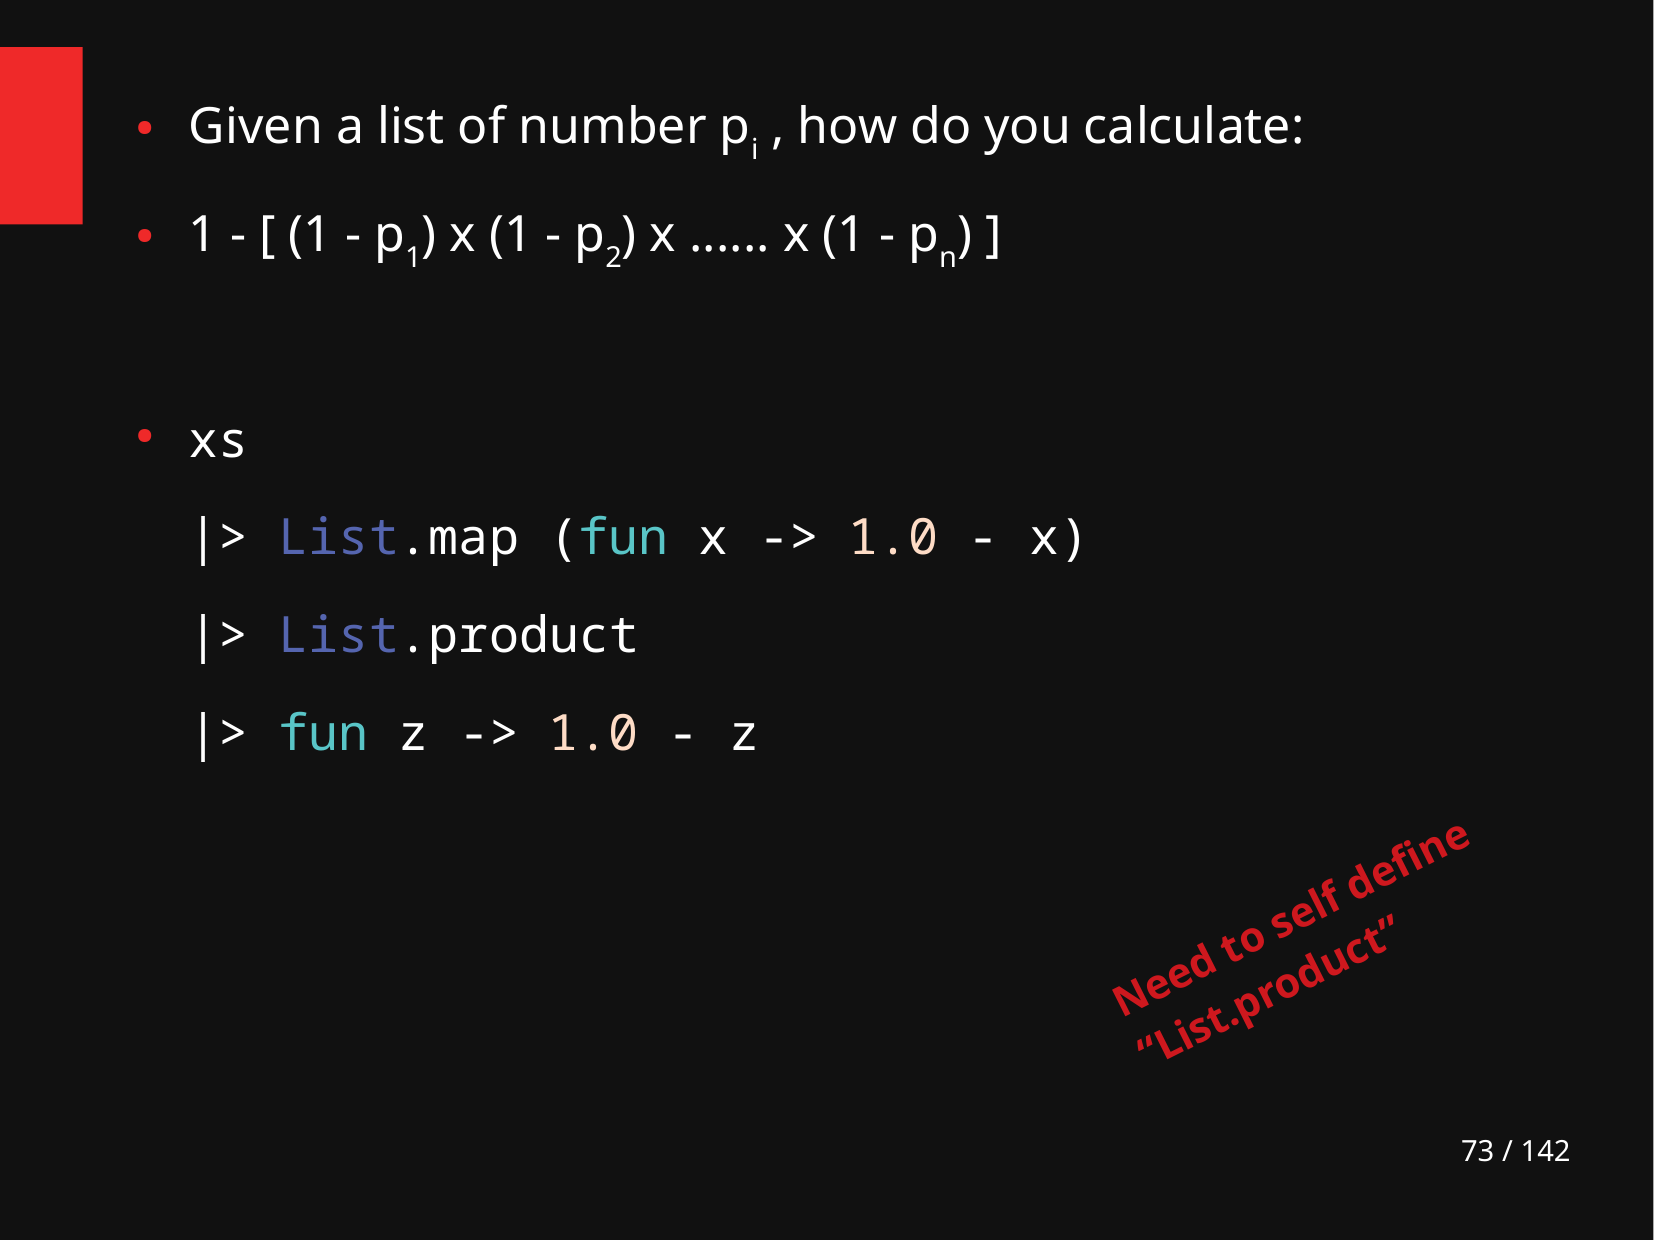

# Given a list of number pi , how do you calculate:
1 - [ (1 - p1) x (1 - p2) x ...... x (1 - pn) ]
xs
|> List.map (fun x -> 1.0 - x)
|> List.product
|> fun z -> 1.0 - z
Need to self define “List.product”
73